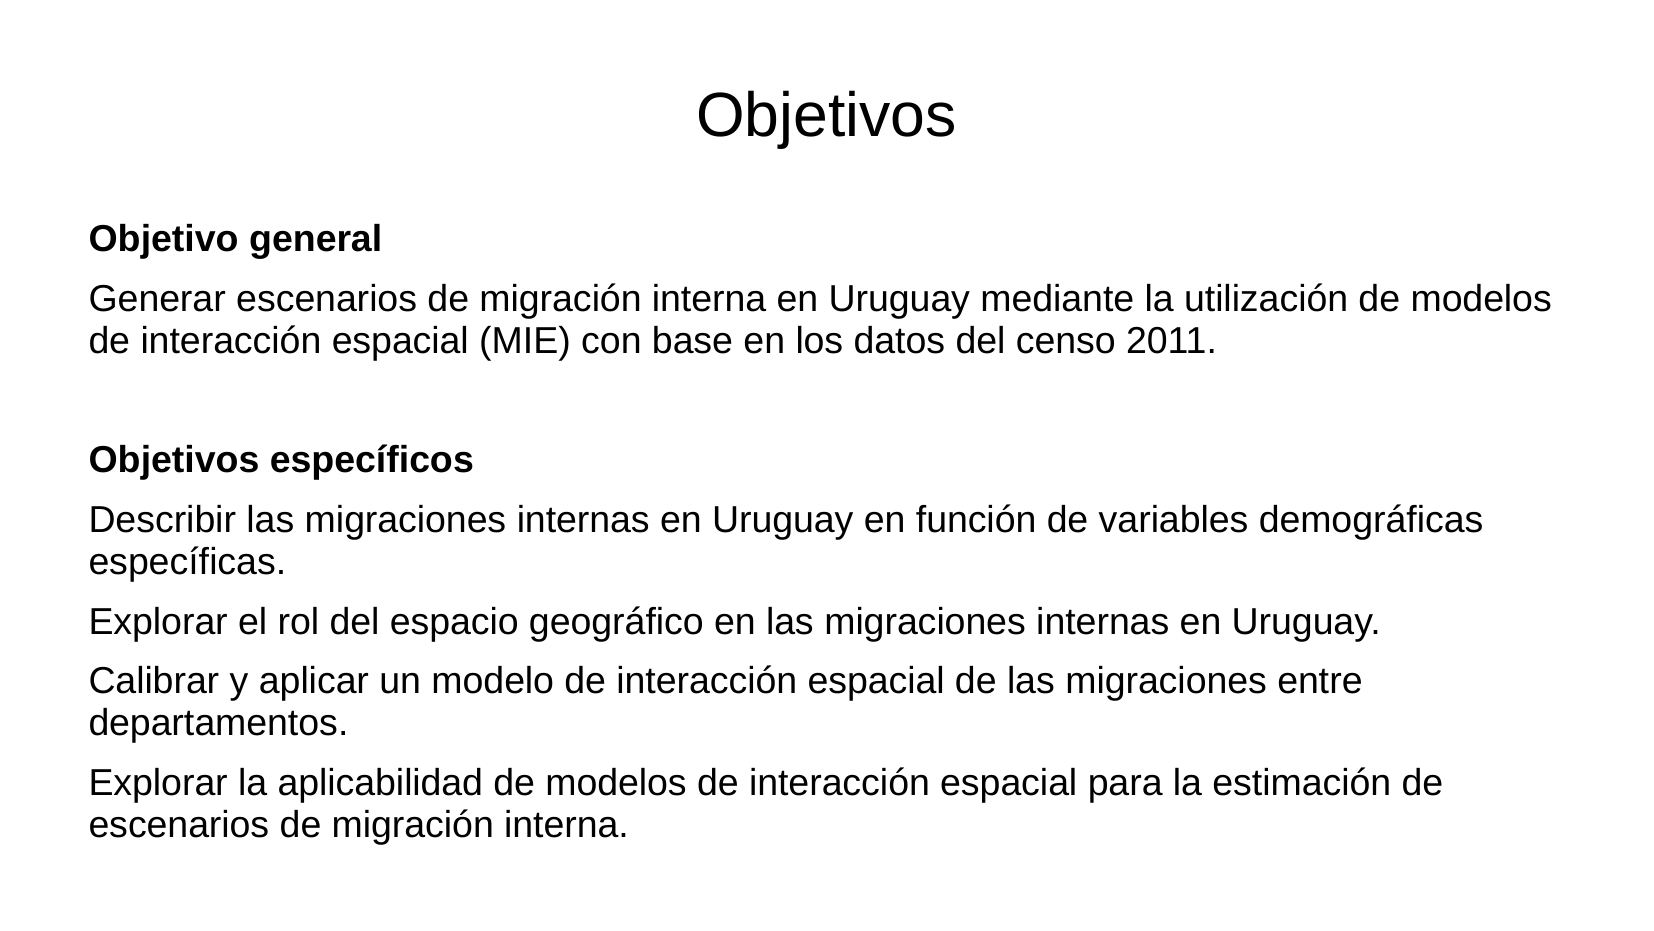

# Objetivos
Objetivo general
Generar escenarios de migración interna en Uruguay mediante la utilización de modelos de interacción espacial (MIE) con base en los datos del censo 2011.
Objetivos específicos
Describir las migraciones internas en Uruguay en función de variables demográficas específicas.
Explorar el rol del espacio geográfico en las migraciones internas en Uruguay.
Calibrar y aplicar un modelo de interacción espacial de las migraciones entre departamentos.
Explorar la aplicabilidad de modelos de interacción espacial para la estimación de escenarios de migración interna.